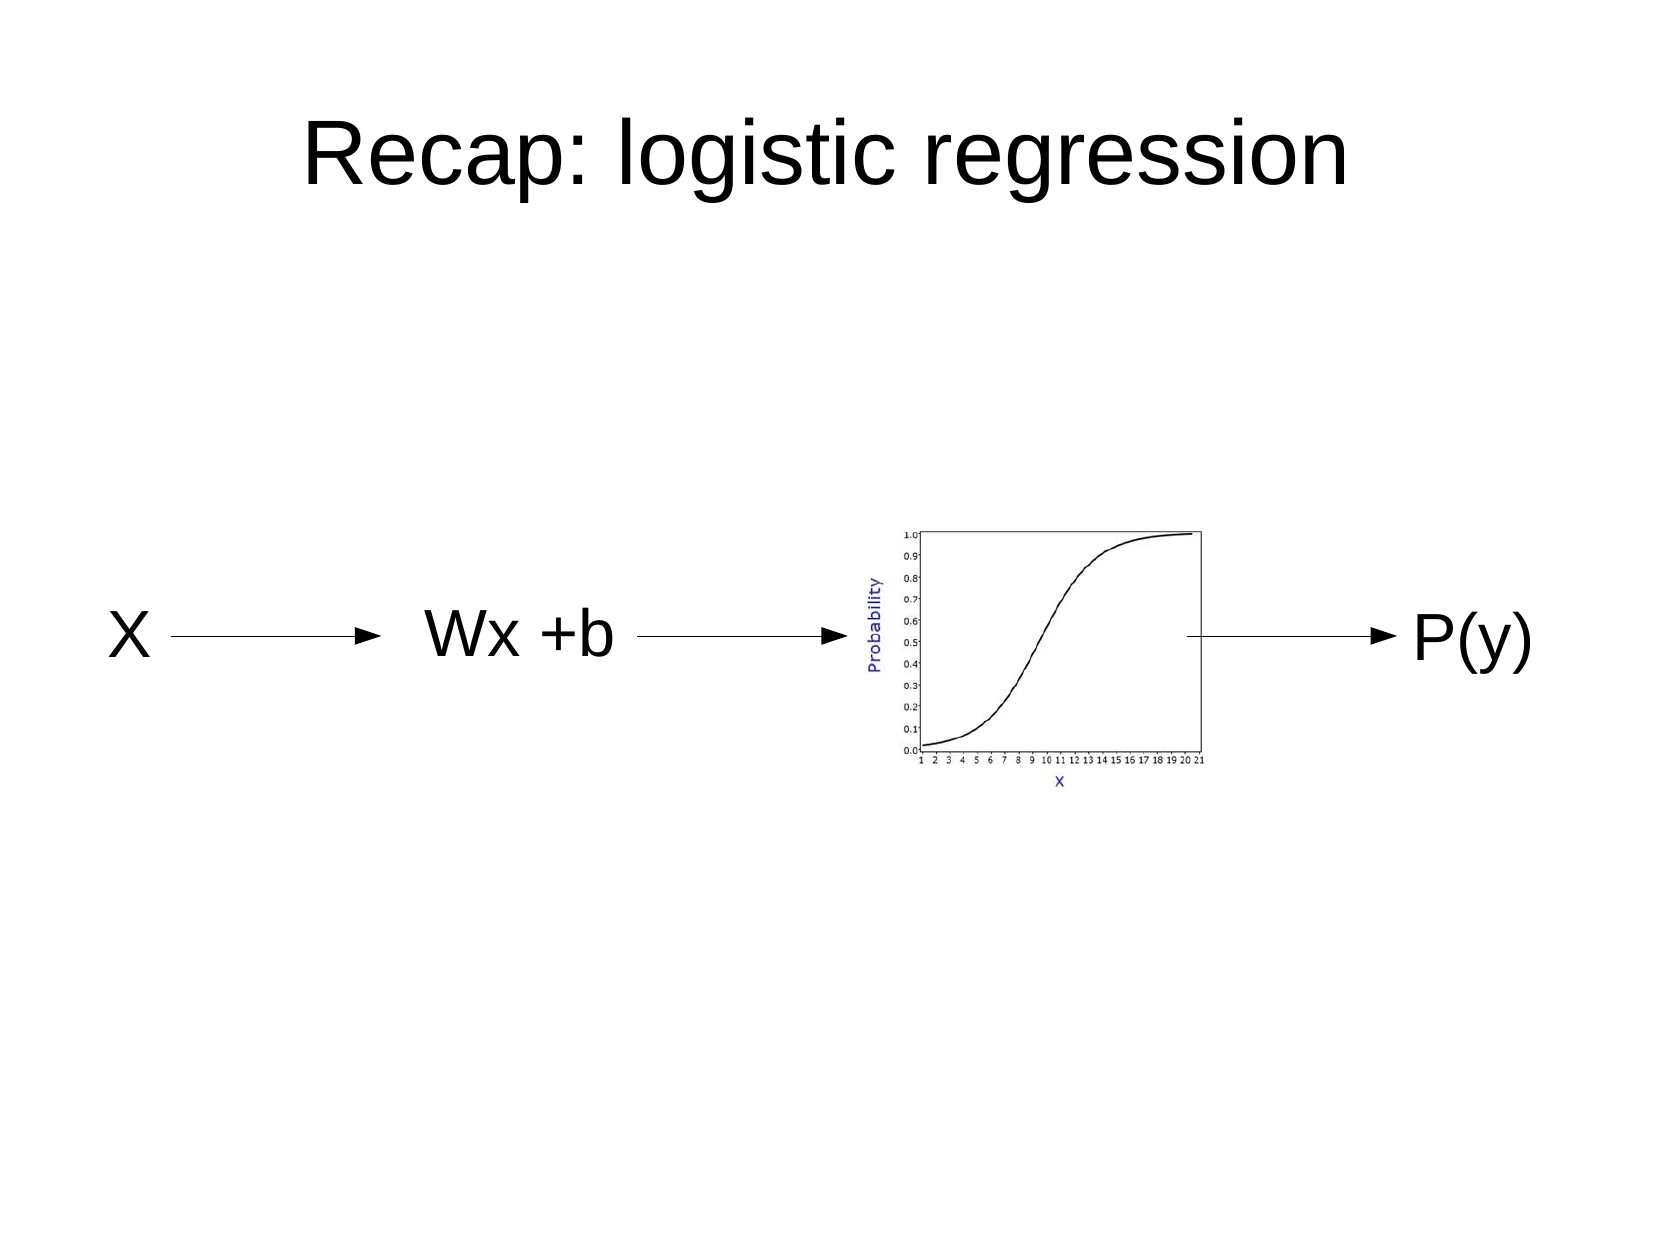

# Recap: logistic regression
Wx +b
X
P(y)